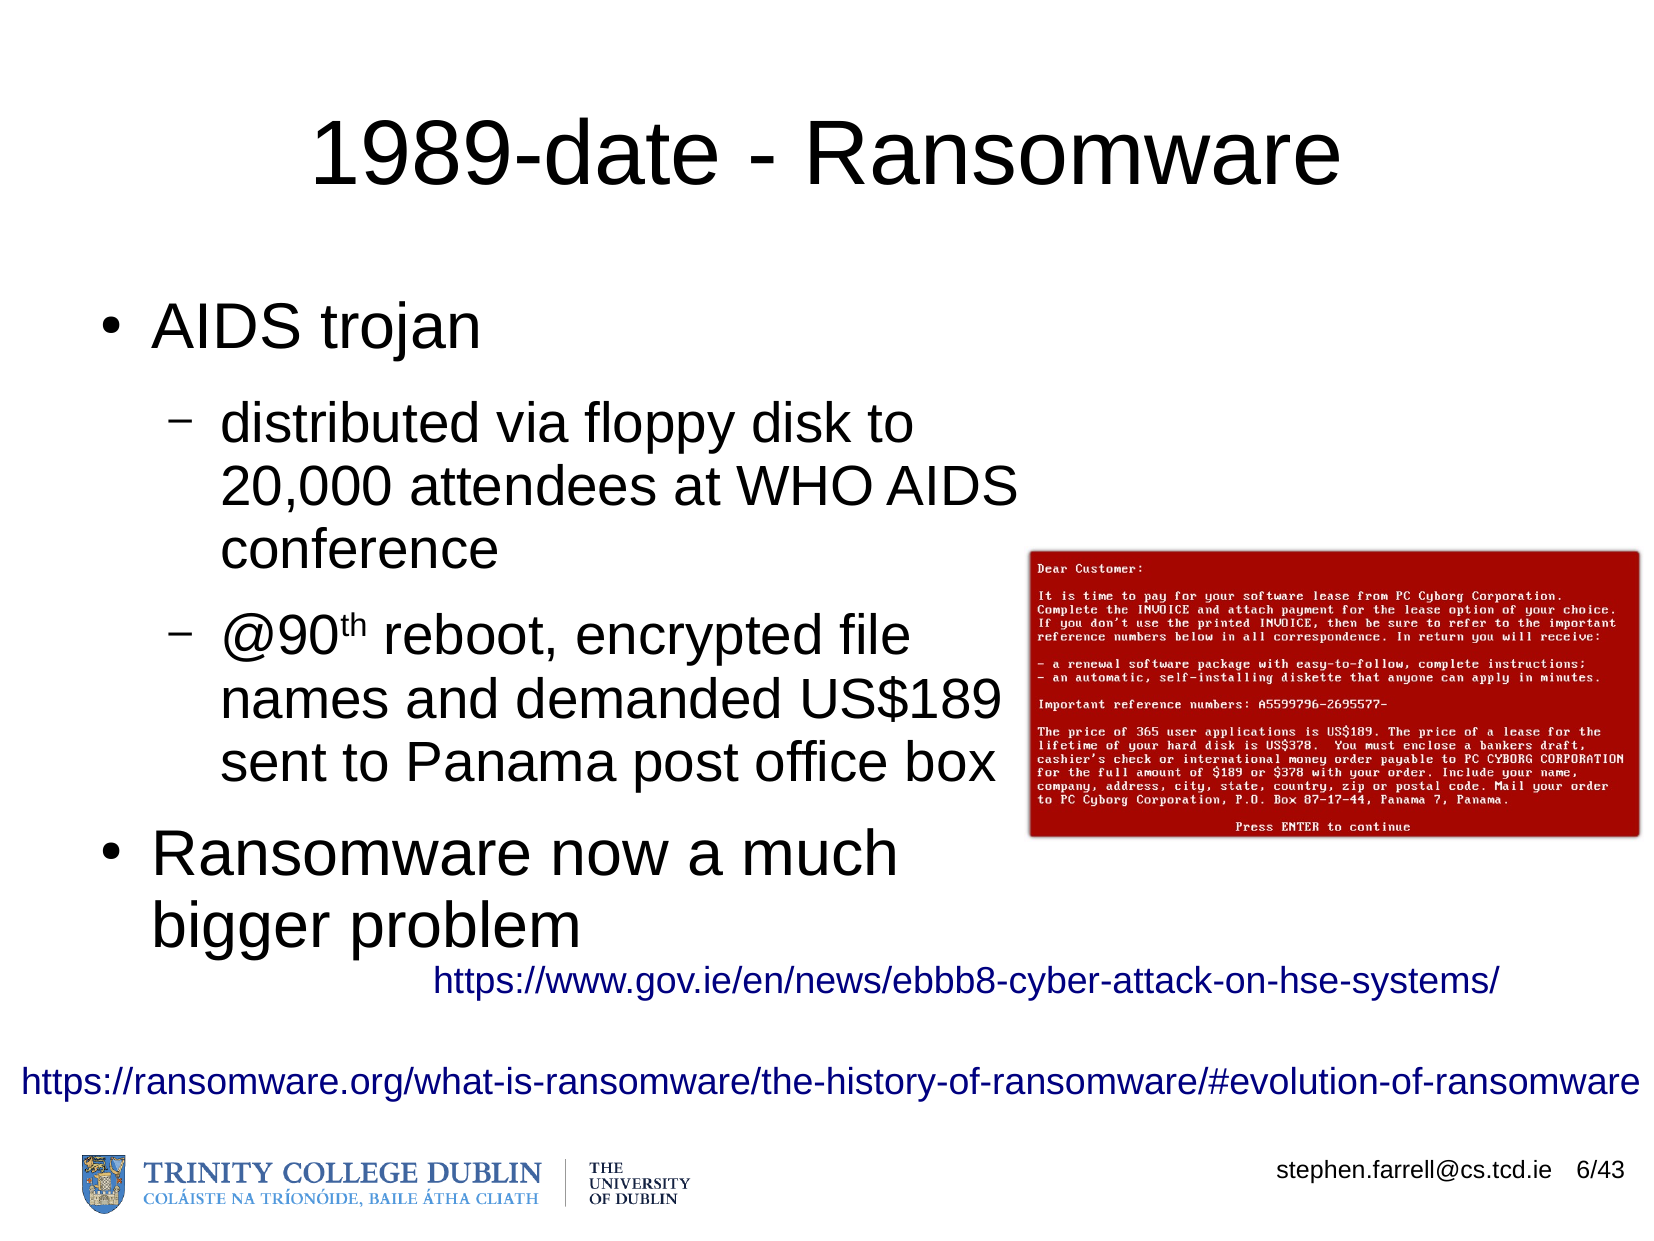

# 1989-date - Ransomware
AIDS trojan
distributed via floppy disk to 20,000 attendees at WHO AIDS conference
@90th reboot, encrypted file names and demanded US$189 sent to Panama post office box
Ransomware now a much bigger problem
https://www.gov.ie/en/news/ebbb8-cyber-attack-on-hse-systems/
https://ransomware.org/what-is-ransomware/the-history-of-ransomware/#evolution-of-ransomware